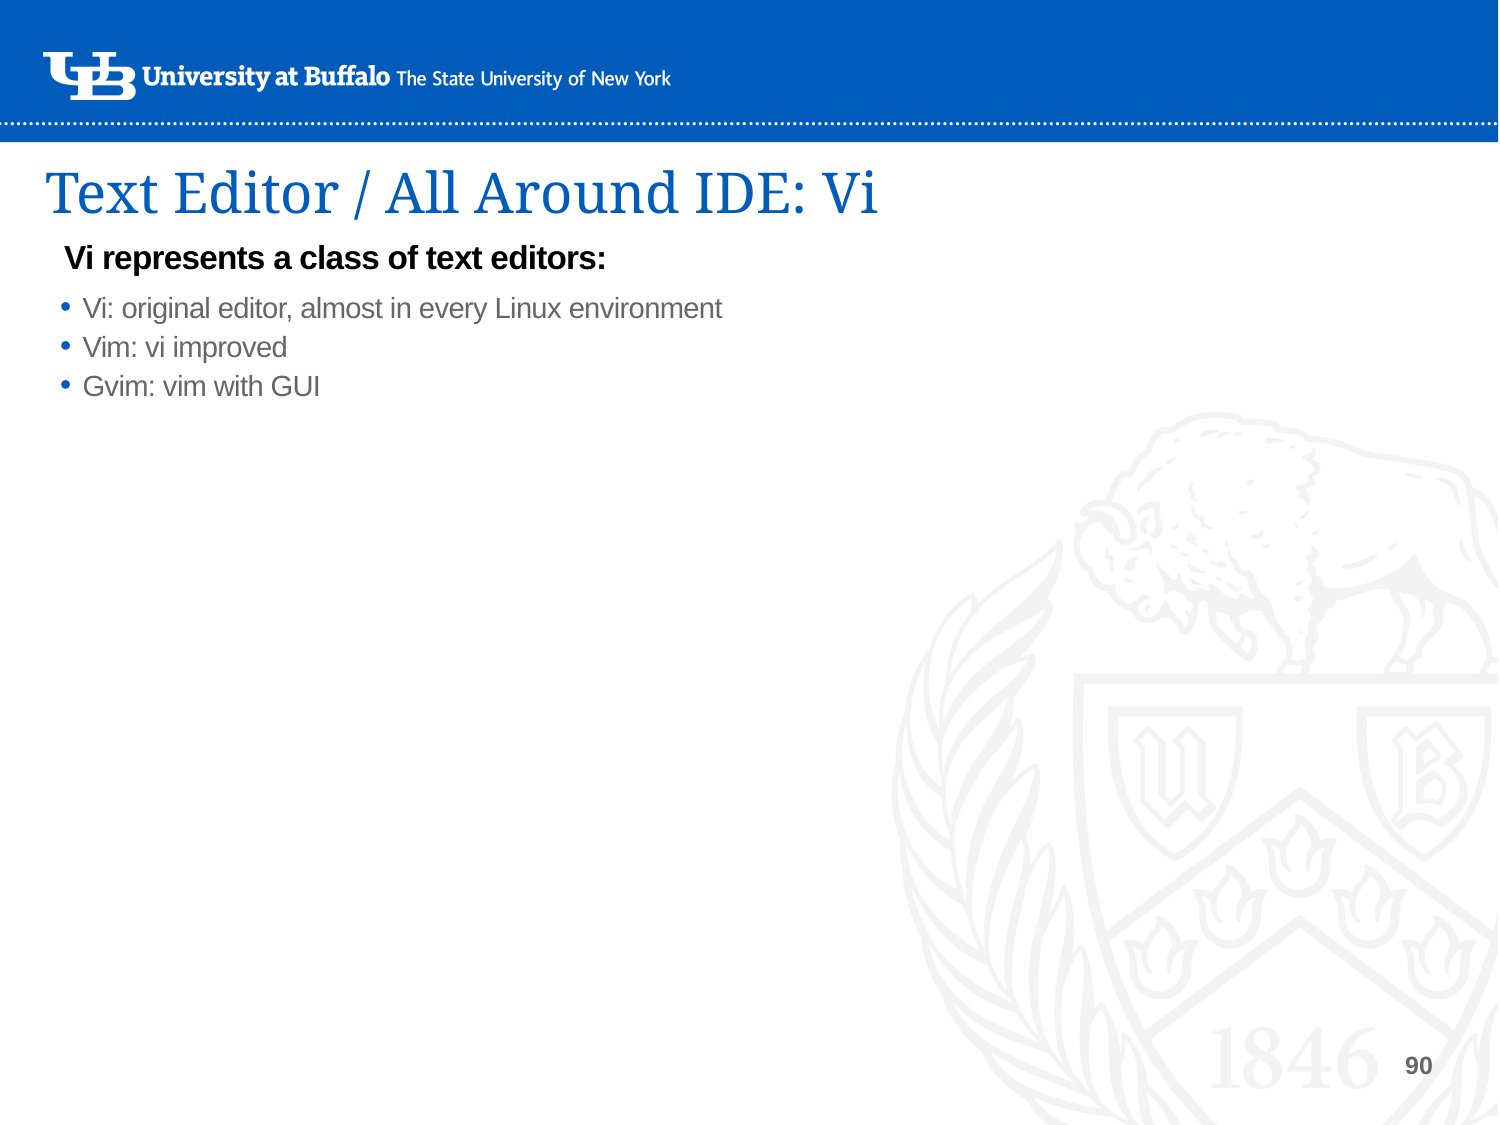

# Text Editor / All Around IDE: Vi
Vi represents a class of text editors:
Vi: original editor, almost in every Linux environment
Vim: vi improved
Gvim: vim with GUI